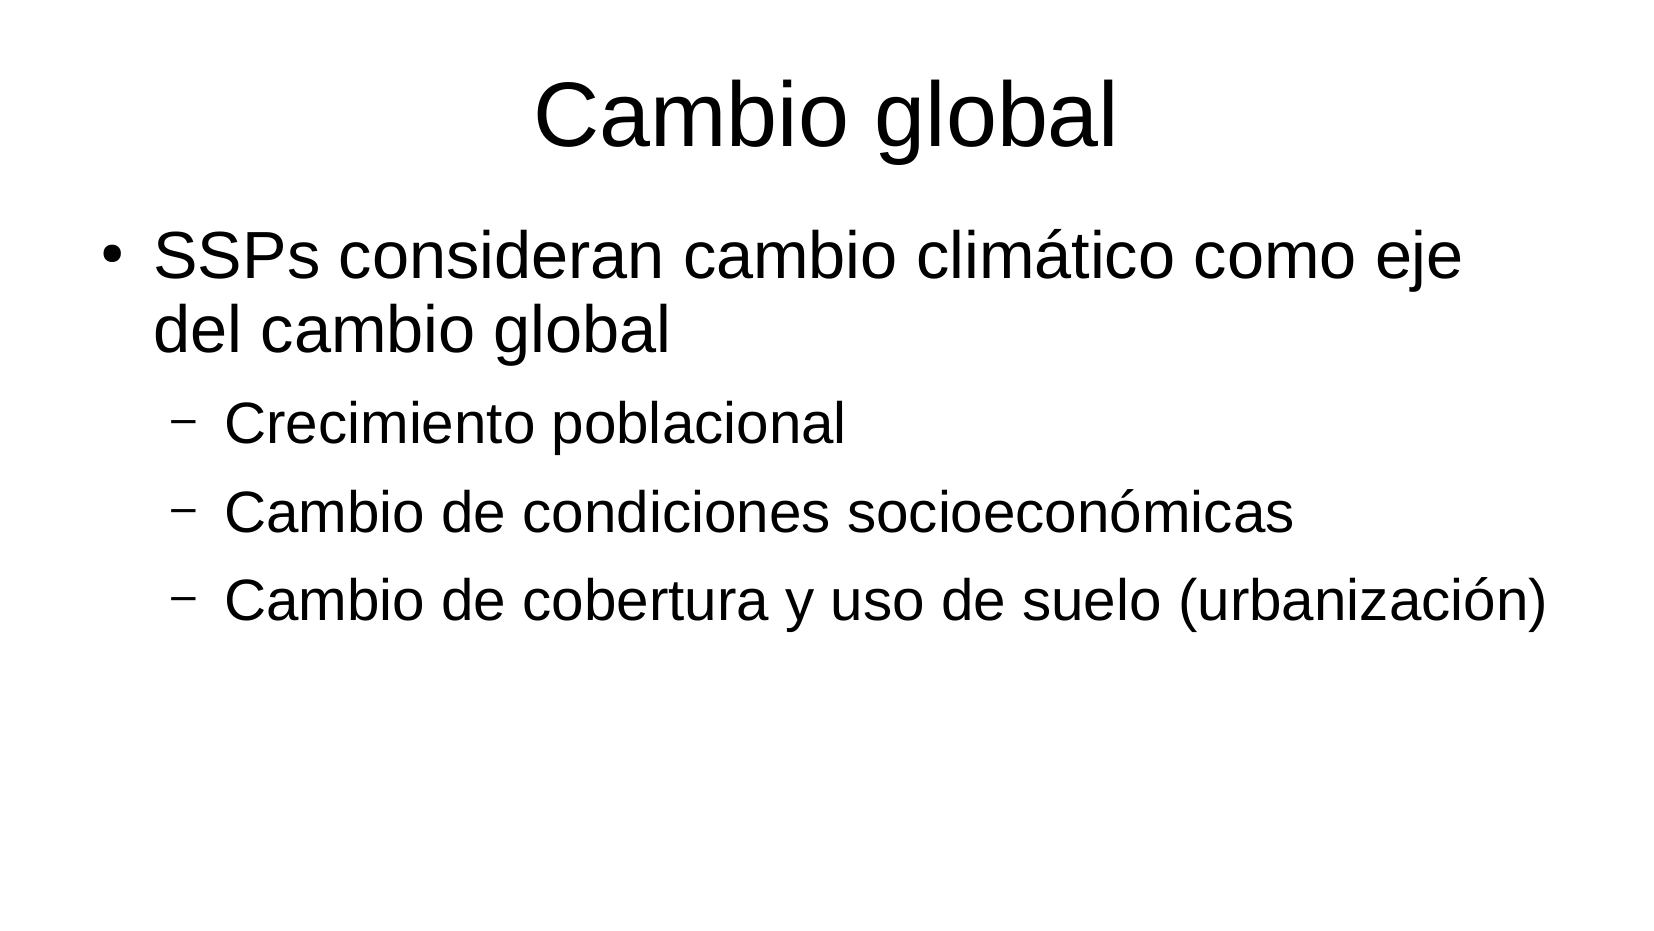

# Cambio global
SSPs consideran cambio climático como eje del cambio global
Crecimiento poblacional
Cambio de condiciones socioeconómicas
Cambio de cobertura y uso de suelo (urbanización)